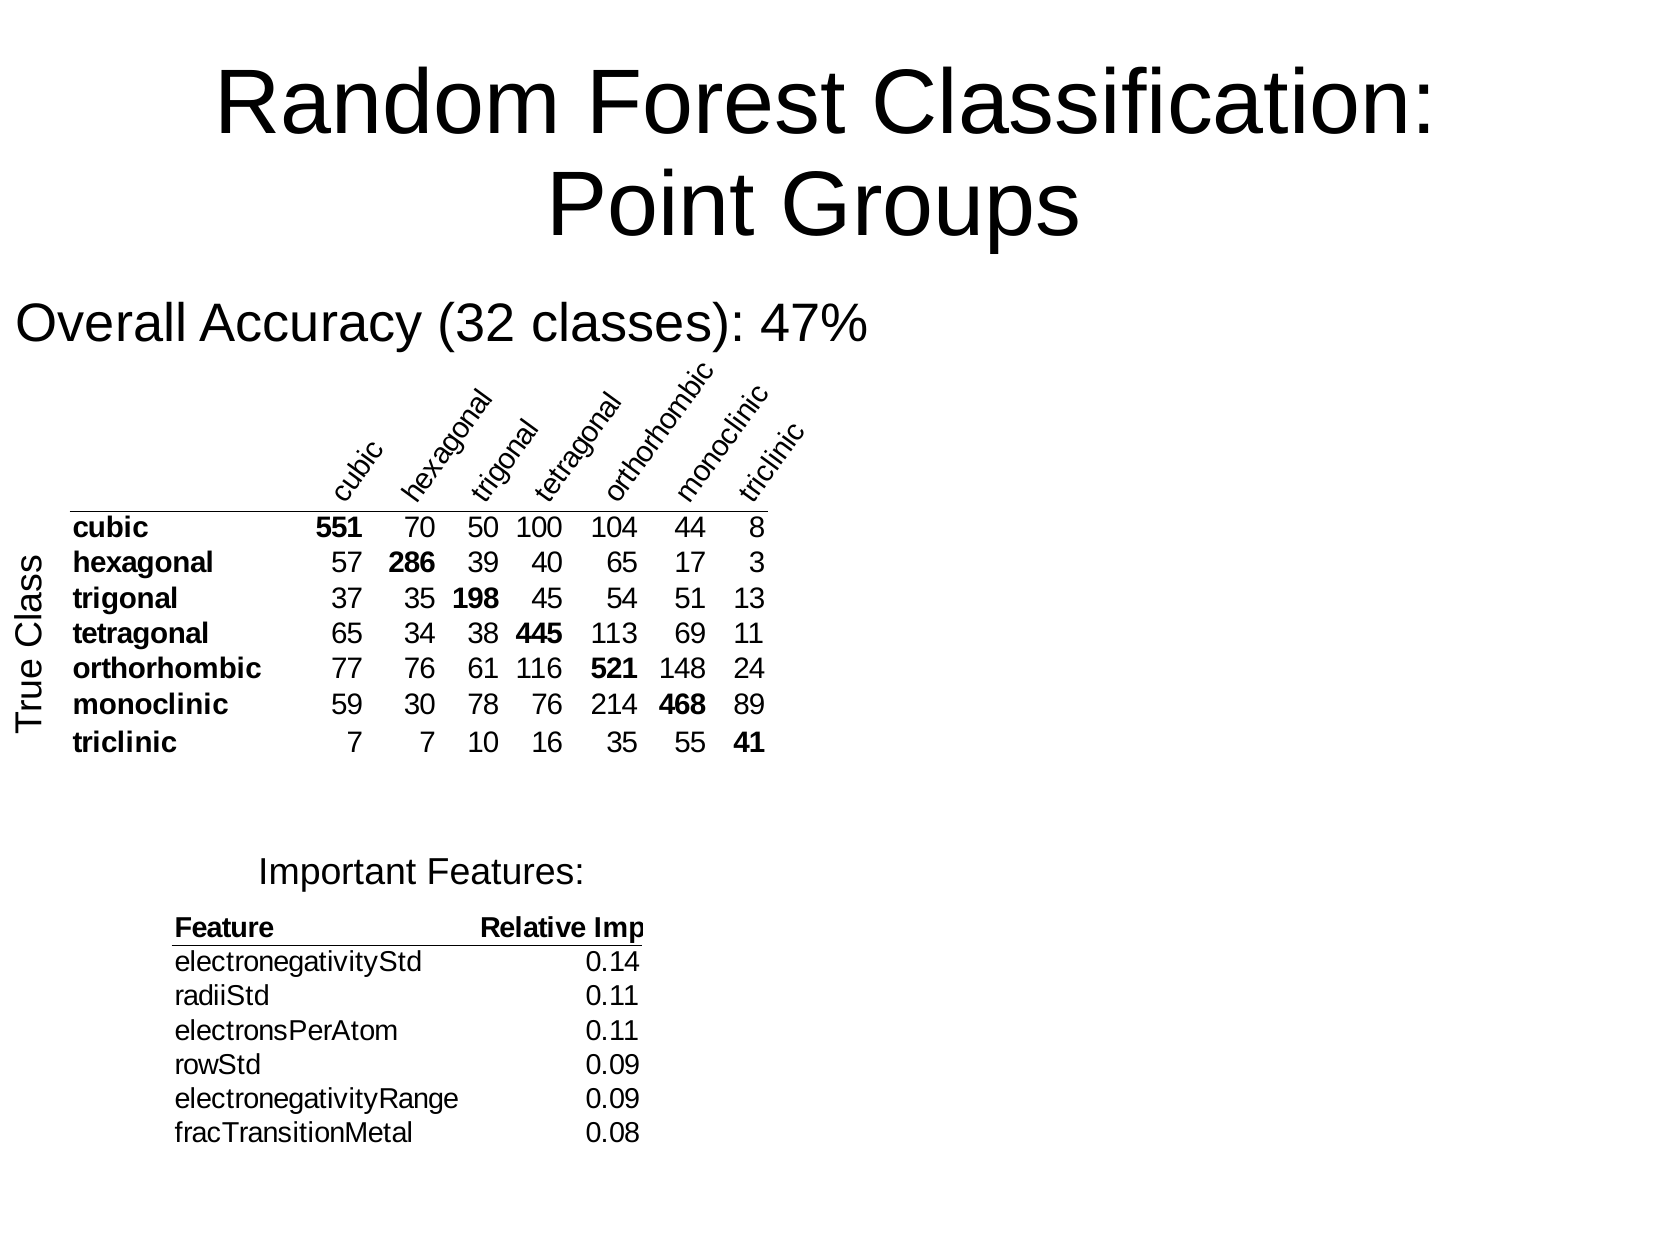

# Random Forest Classification: Point Groups
Overall Accuracy (32 classes): 47%
True Class
Important Features: